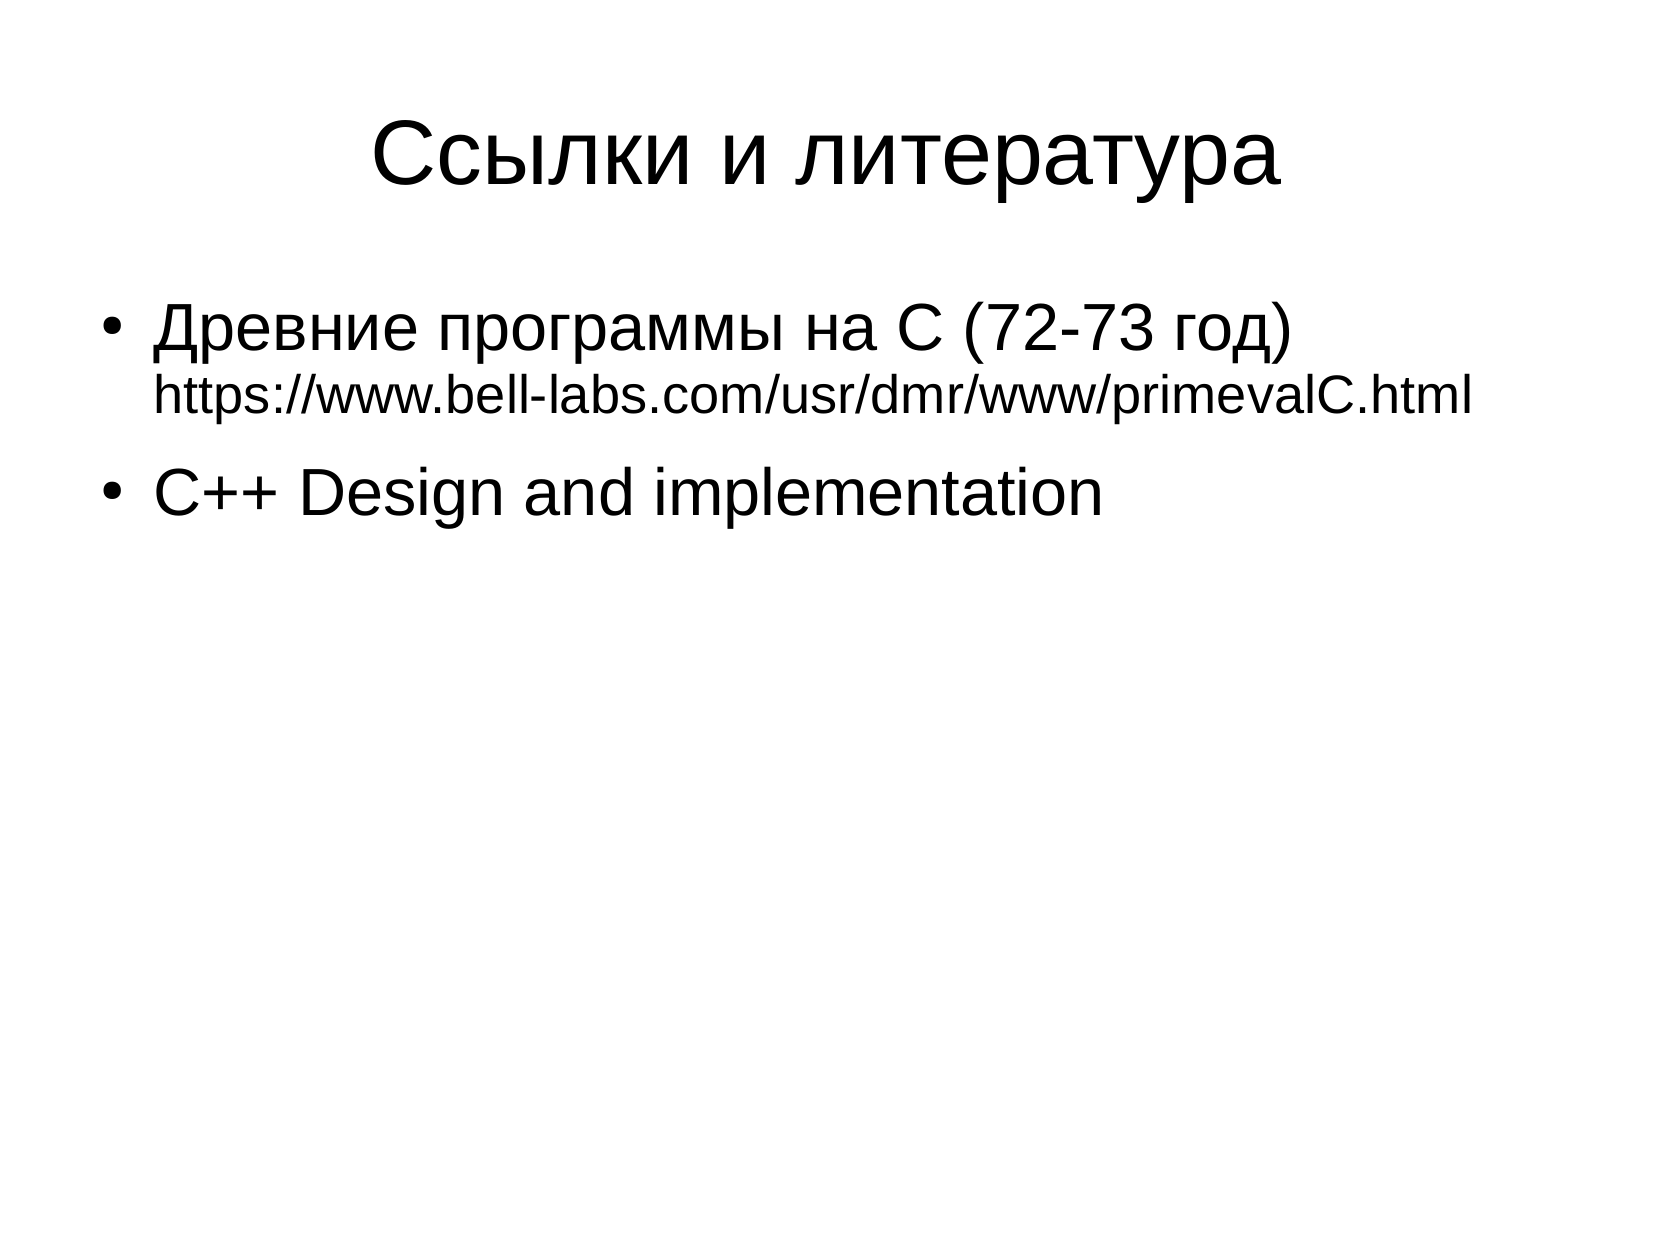

# Ссылки и литература
Древние программы на C (72-73 год)
https://www.bell-labs.com/usr/dmr/www/primevalC.html
С++ Design and implementation